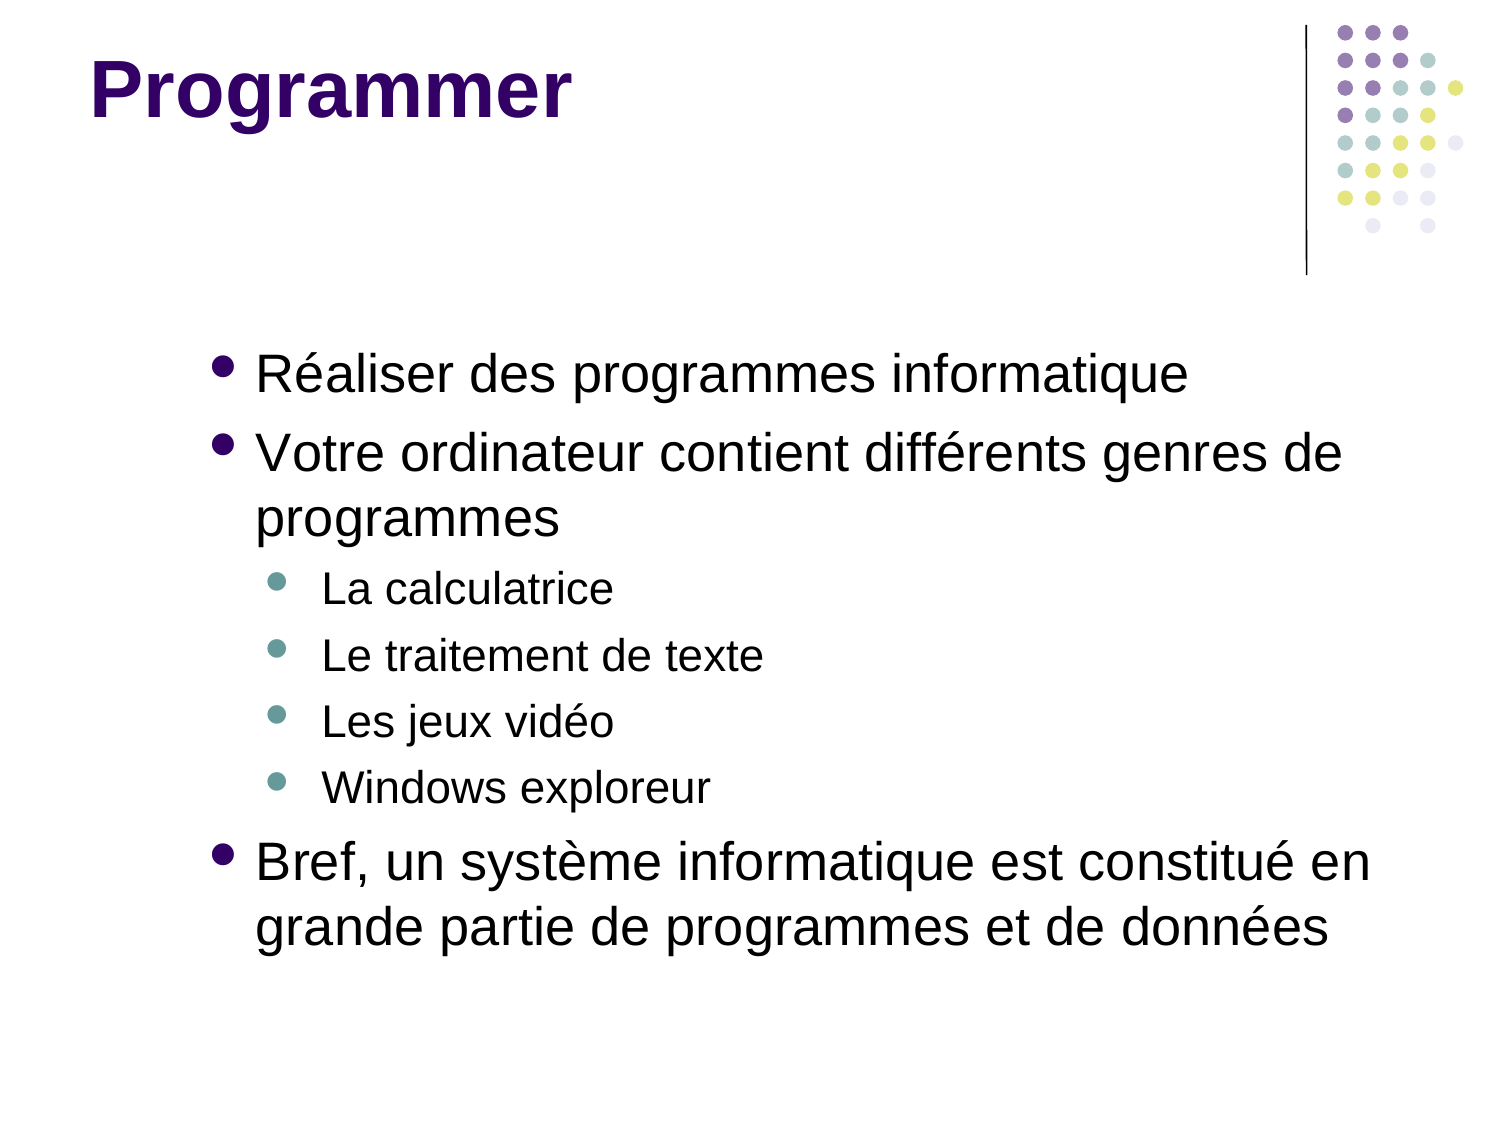

# Programmer
Réaliser des programmes informatique
Votre ordinateur contient différents genres de programmes
La calculatrice
Le traitement de texte
Les jeux vidéo
Windows exploreur
Bref, un système informatique est constitué en grande partie de programmes et de données